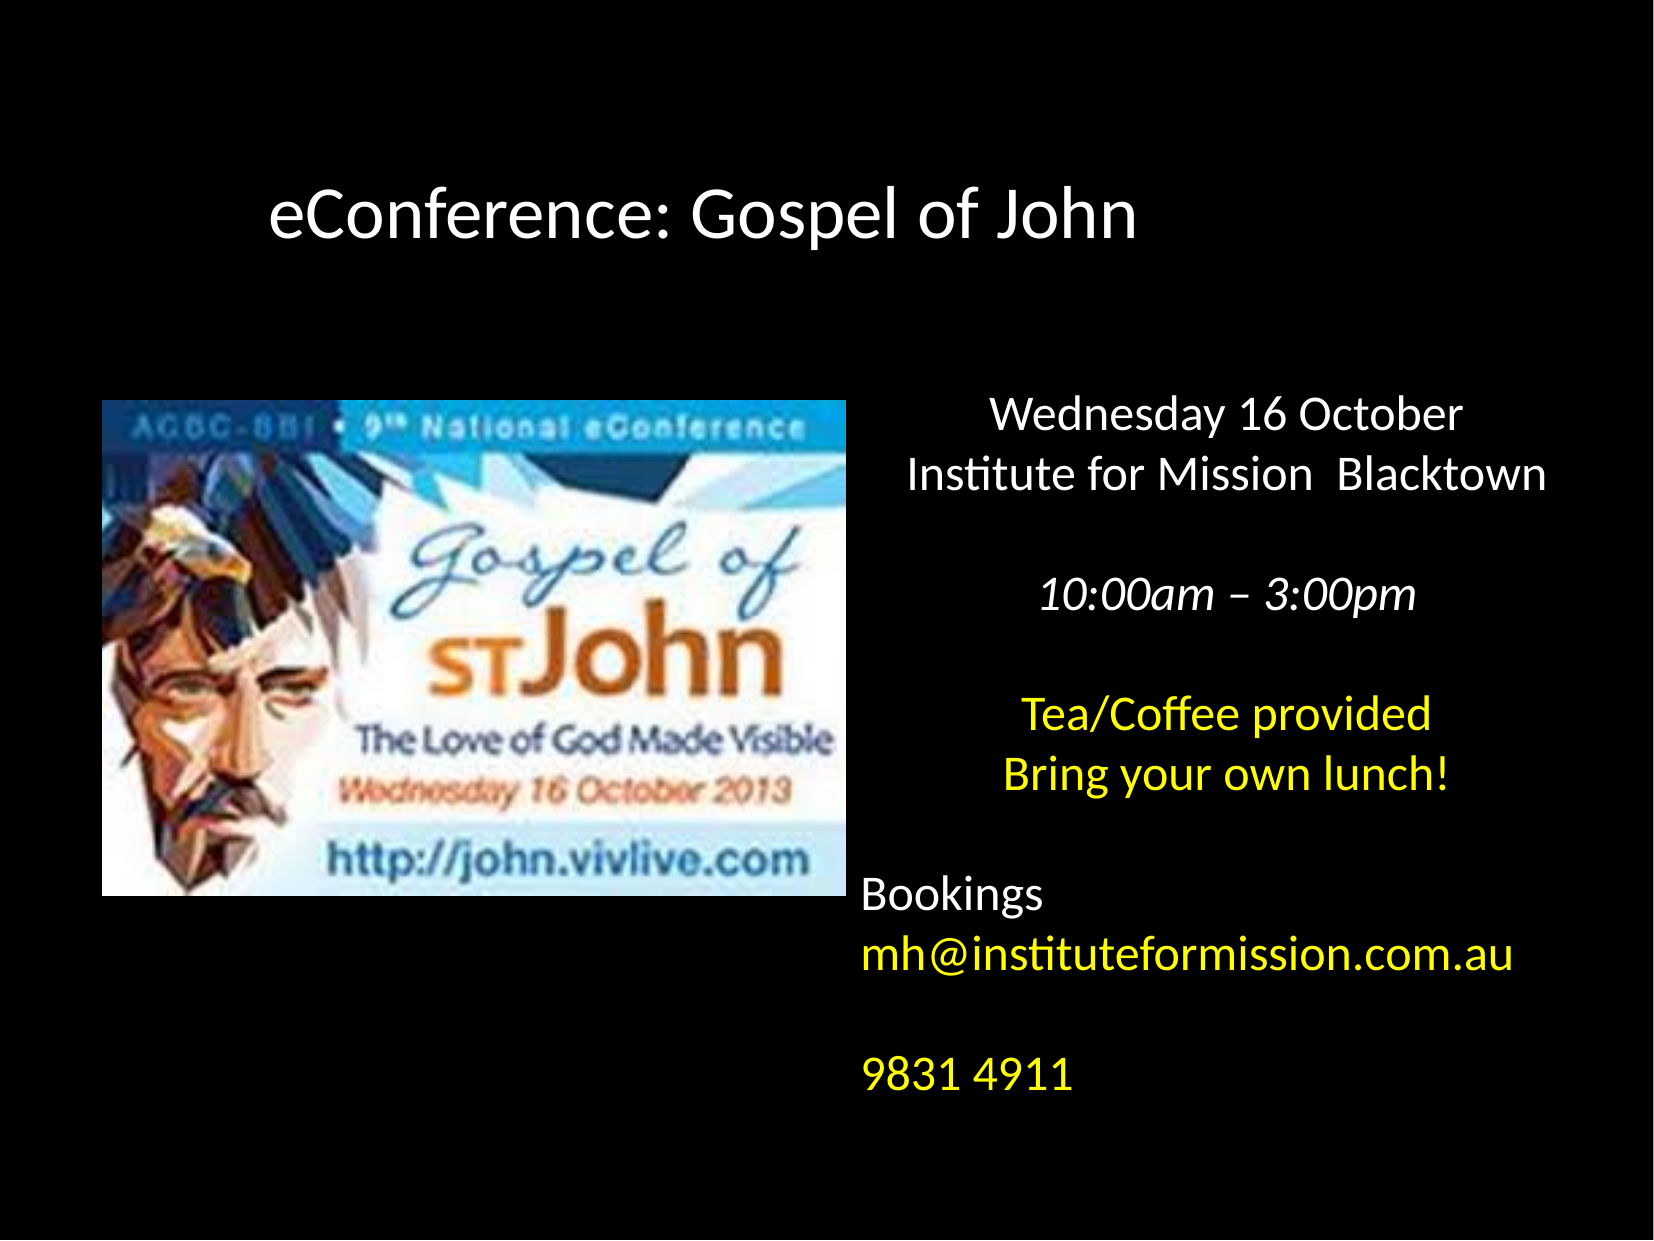

eConference: Gospel of John
Wednesday 16 October
Institute for Mission Blacktown
10:00am – 3:00pm
Tea/Coffee provided
Bring your own lunch!
Bookings
mh@instituteformission.com.au
9831 4911